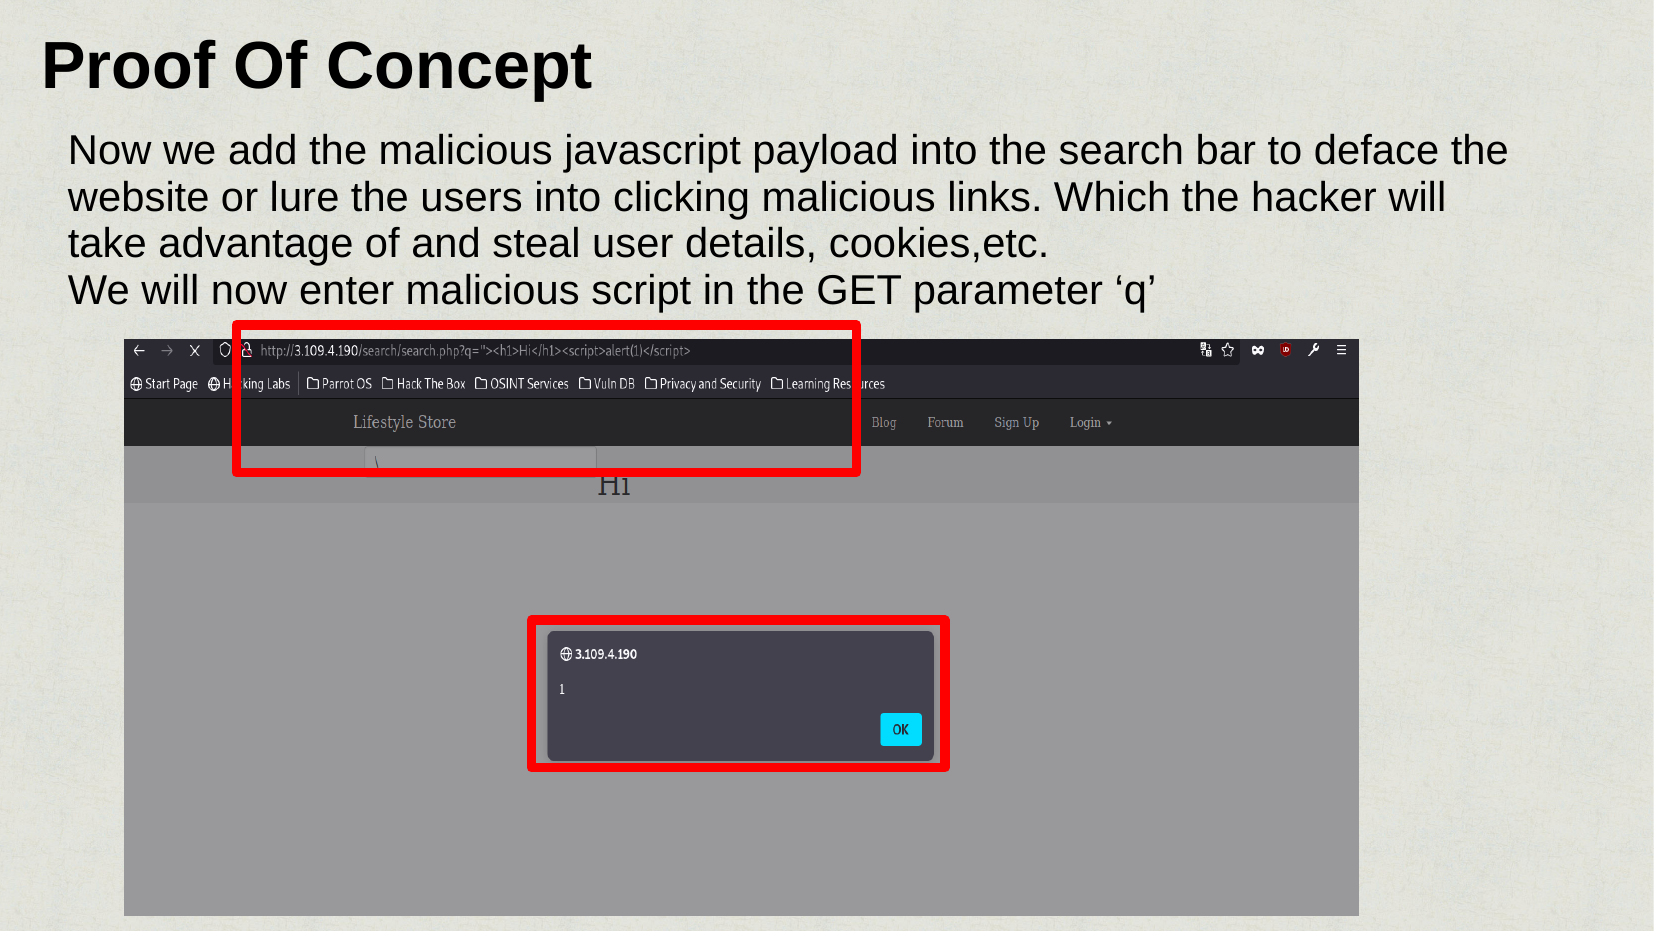

# Proof Of Concept
Now we add the malicious javascript payload into the search bar to deface the website or lure the users into clicking malicious links. Which the hacker will take advantage of and steal user details, cookies,etc.
We will now enter malicious script in the GET parameter ‘q’